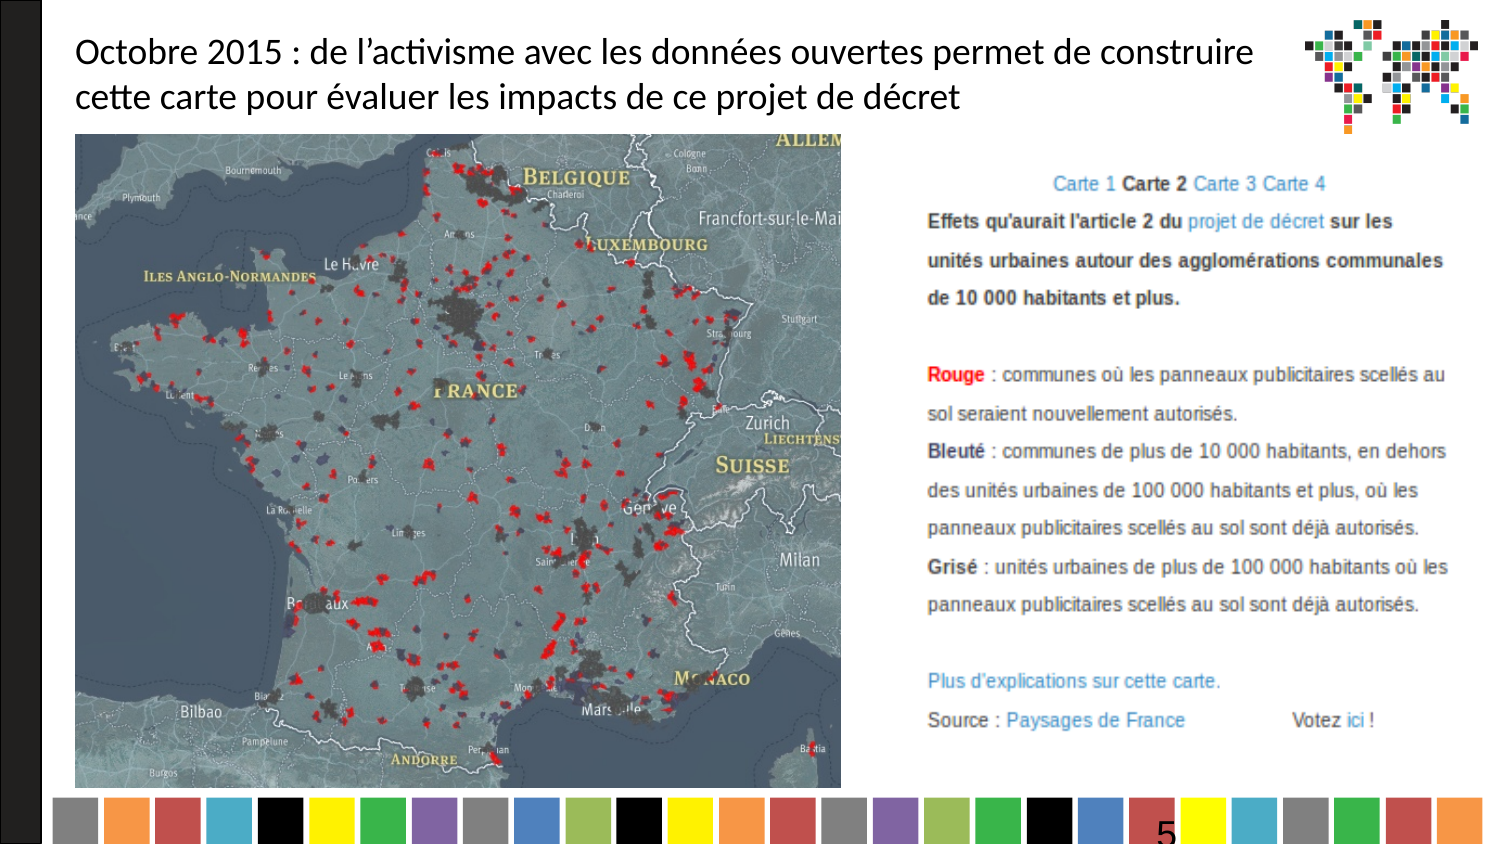

Octobre 2015 : de l’activisme avec les données ouvertes permet de construire cette carte pour évaluer les impacts de ce projet de décret